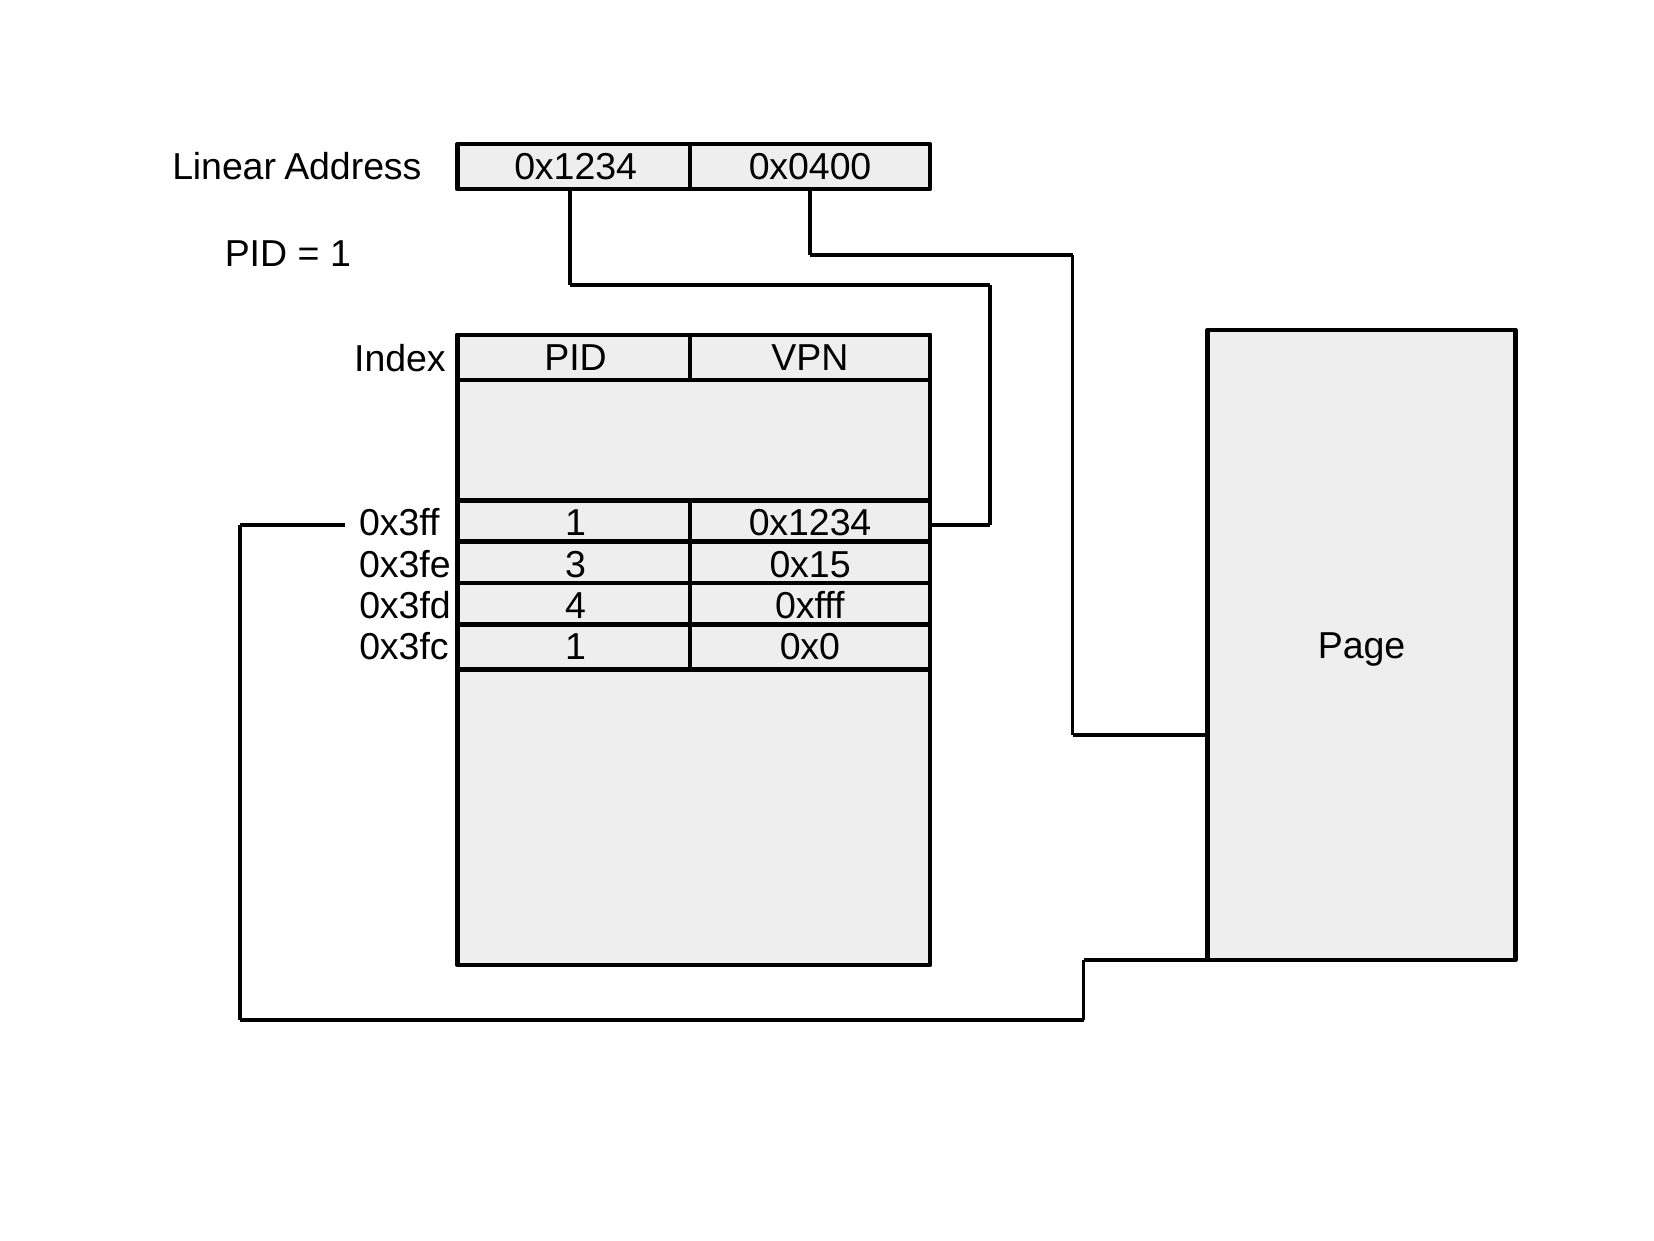

Linear Address
0x1234
0x0400
PID = 1
Index
Page
PID
VPN
0x3ff
1
0x1234
0x3fe
3
0x15
0x3fd
4
0xfff
0x3fc
1
0x0